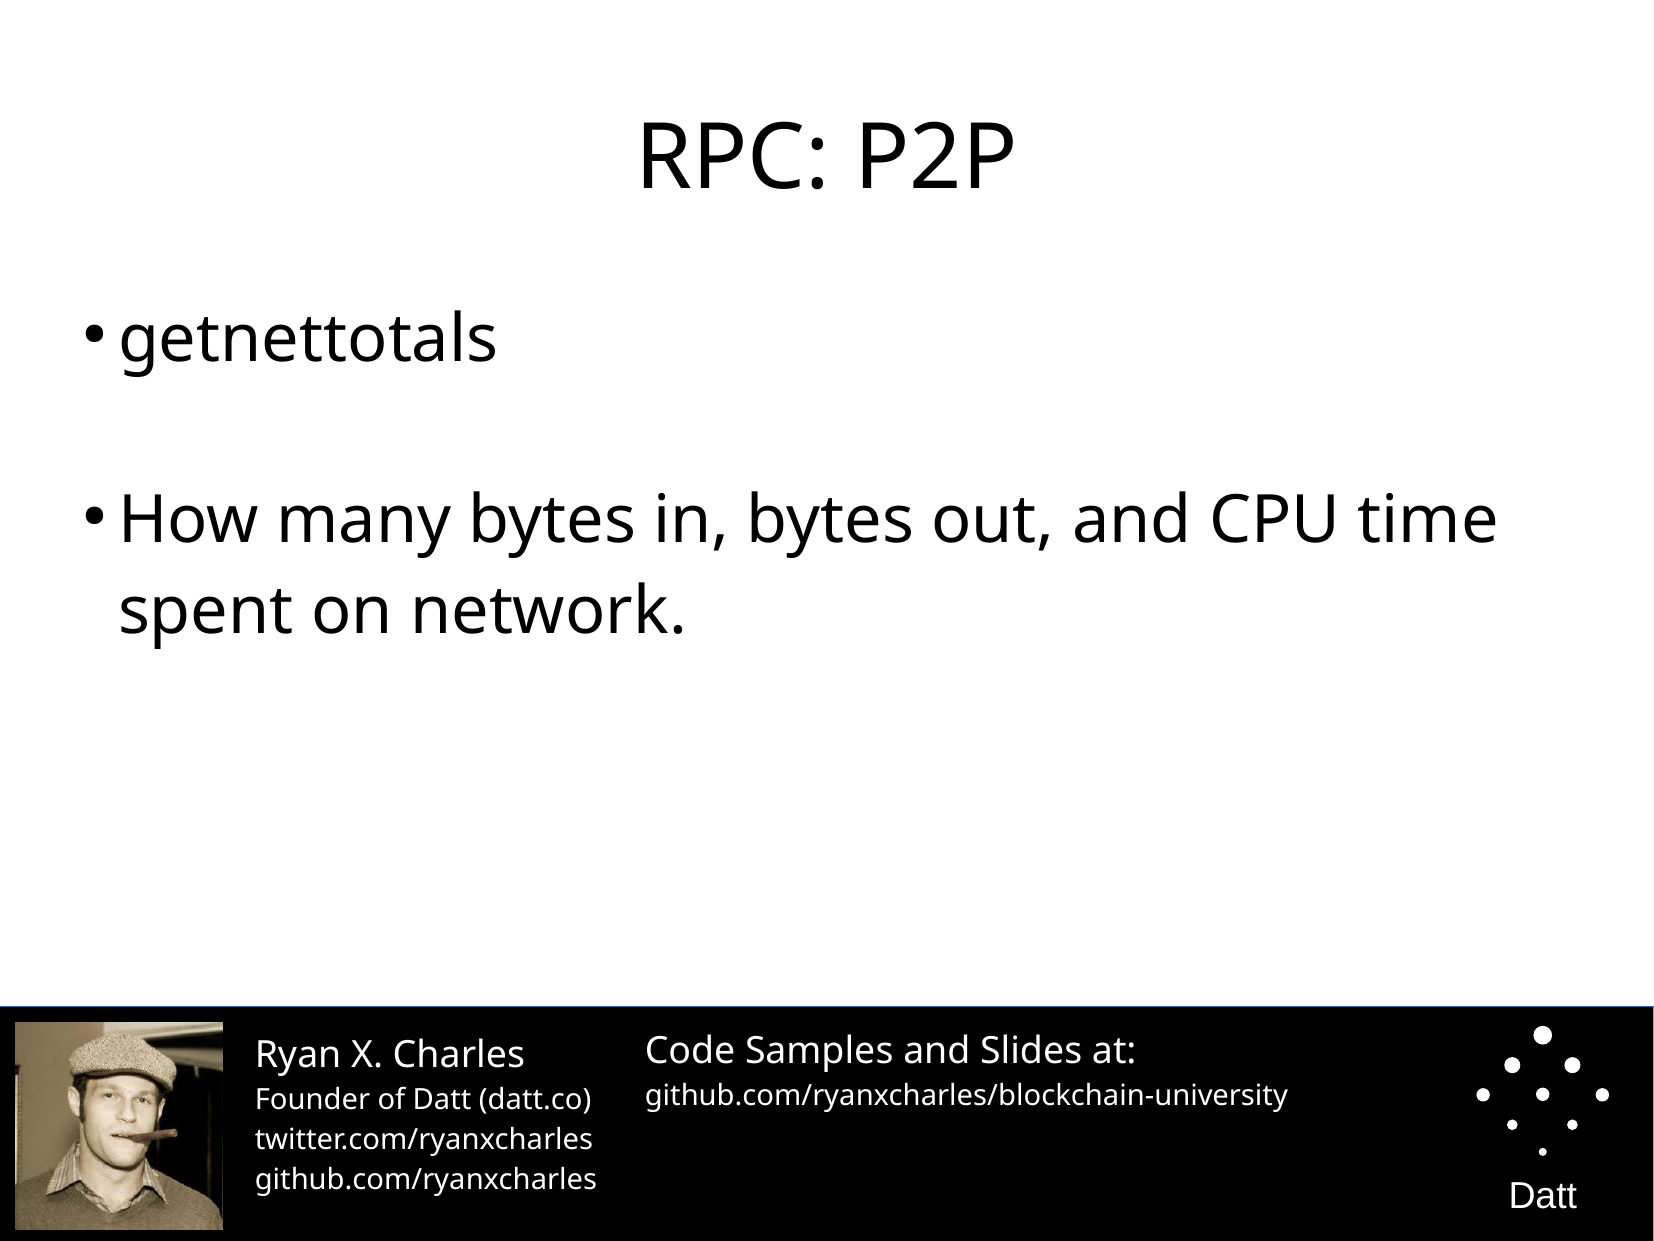

# RPC: P2P
getnettotals
How many bytes in, bytes out, and CPU time spent on network.
Code Samples and Slides at:
github.com/ryanxcharles/blockchain-university
Ryan X. Charles
Founder of Datt (datt.co)
twitter.com/ryanxcharles
github.com/ryanxcharles
Datt